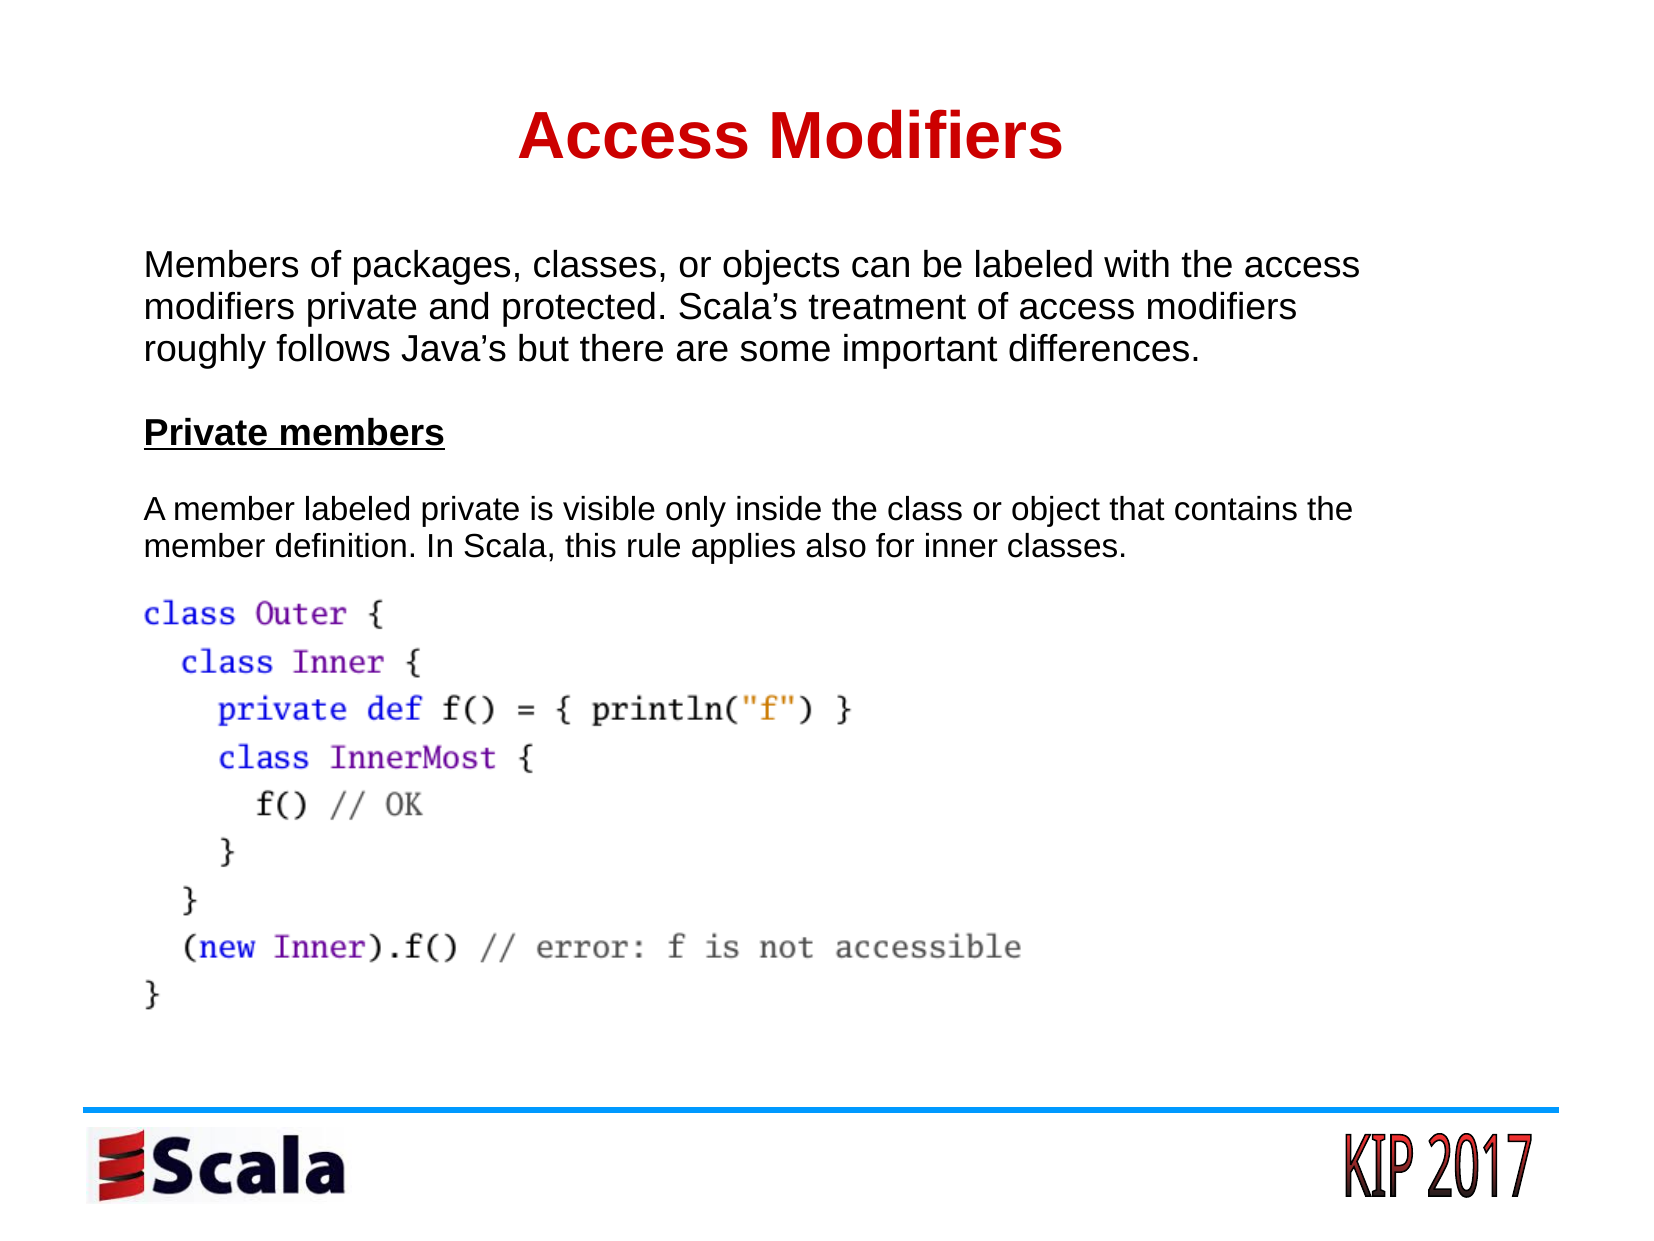

# Access Modifiers
Members of packages, classes, or objects can be labeled with the access
modifiers private and protected. Scala’s treatment of access modifiers
roughly follows Java’s but there are some important differences.
Private members
A member labeled private is visible only inside the class or object that contains the member definition. In Scala, this rule applies also for inner classes.